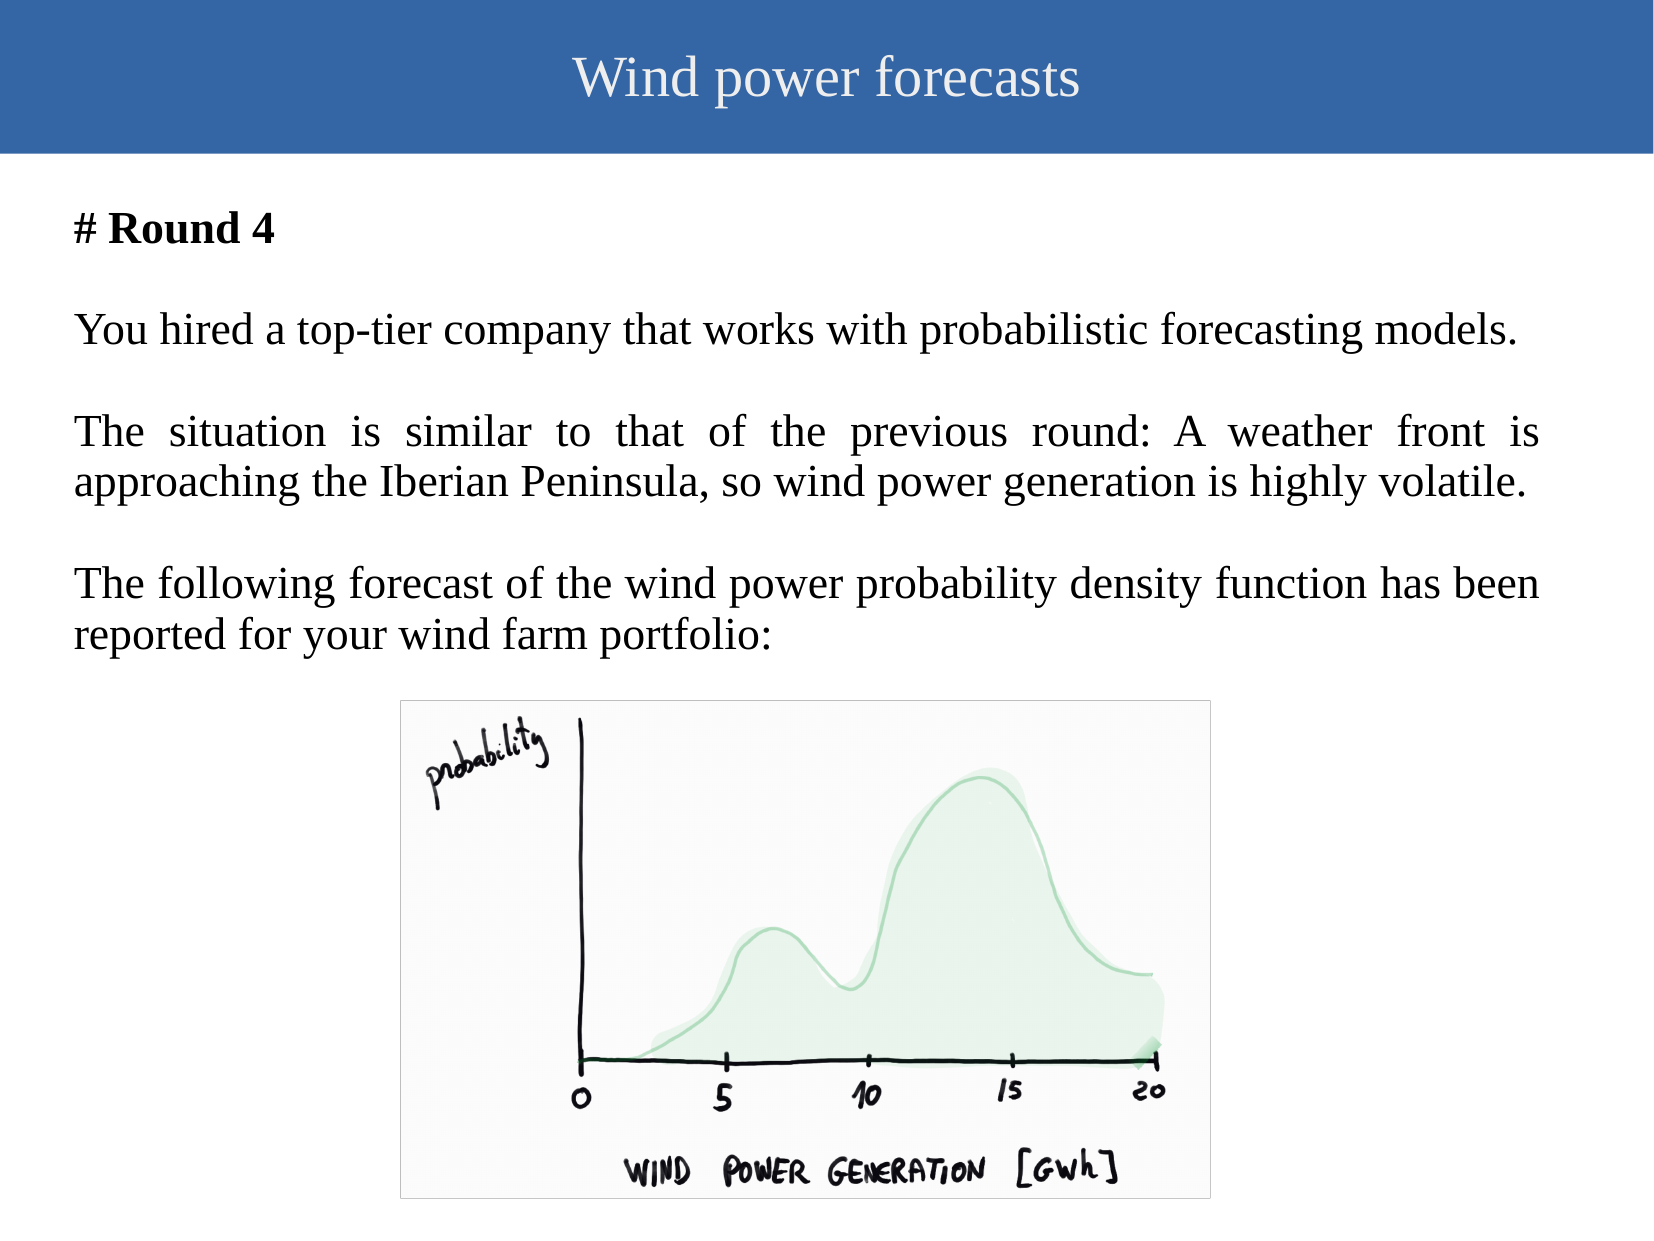

Wind power forecasts
# Round 4
You hired a top-tier company that works with probabilistic forecasting models.
The situation is similar to that of the previous round: A weather front is approaching the Iberian Peninsula, so wind power generation is highly volatile.
The following forecast of the wind power probability density function has been reported for your wind farm portfolio: